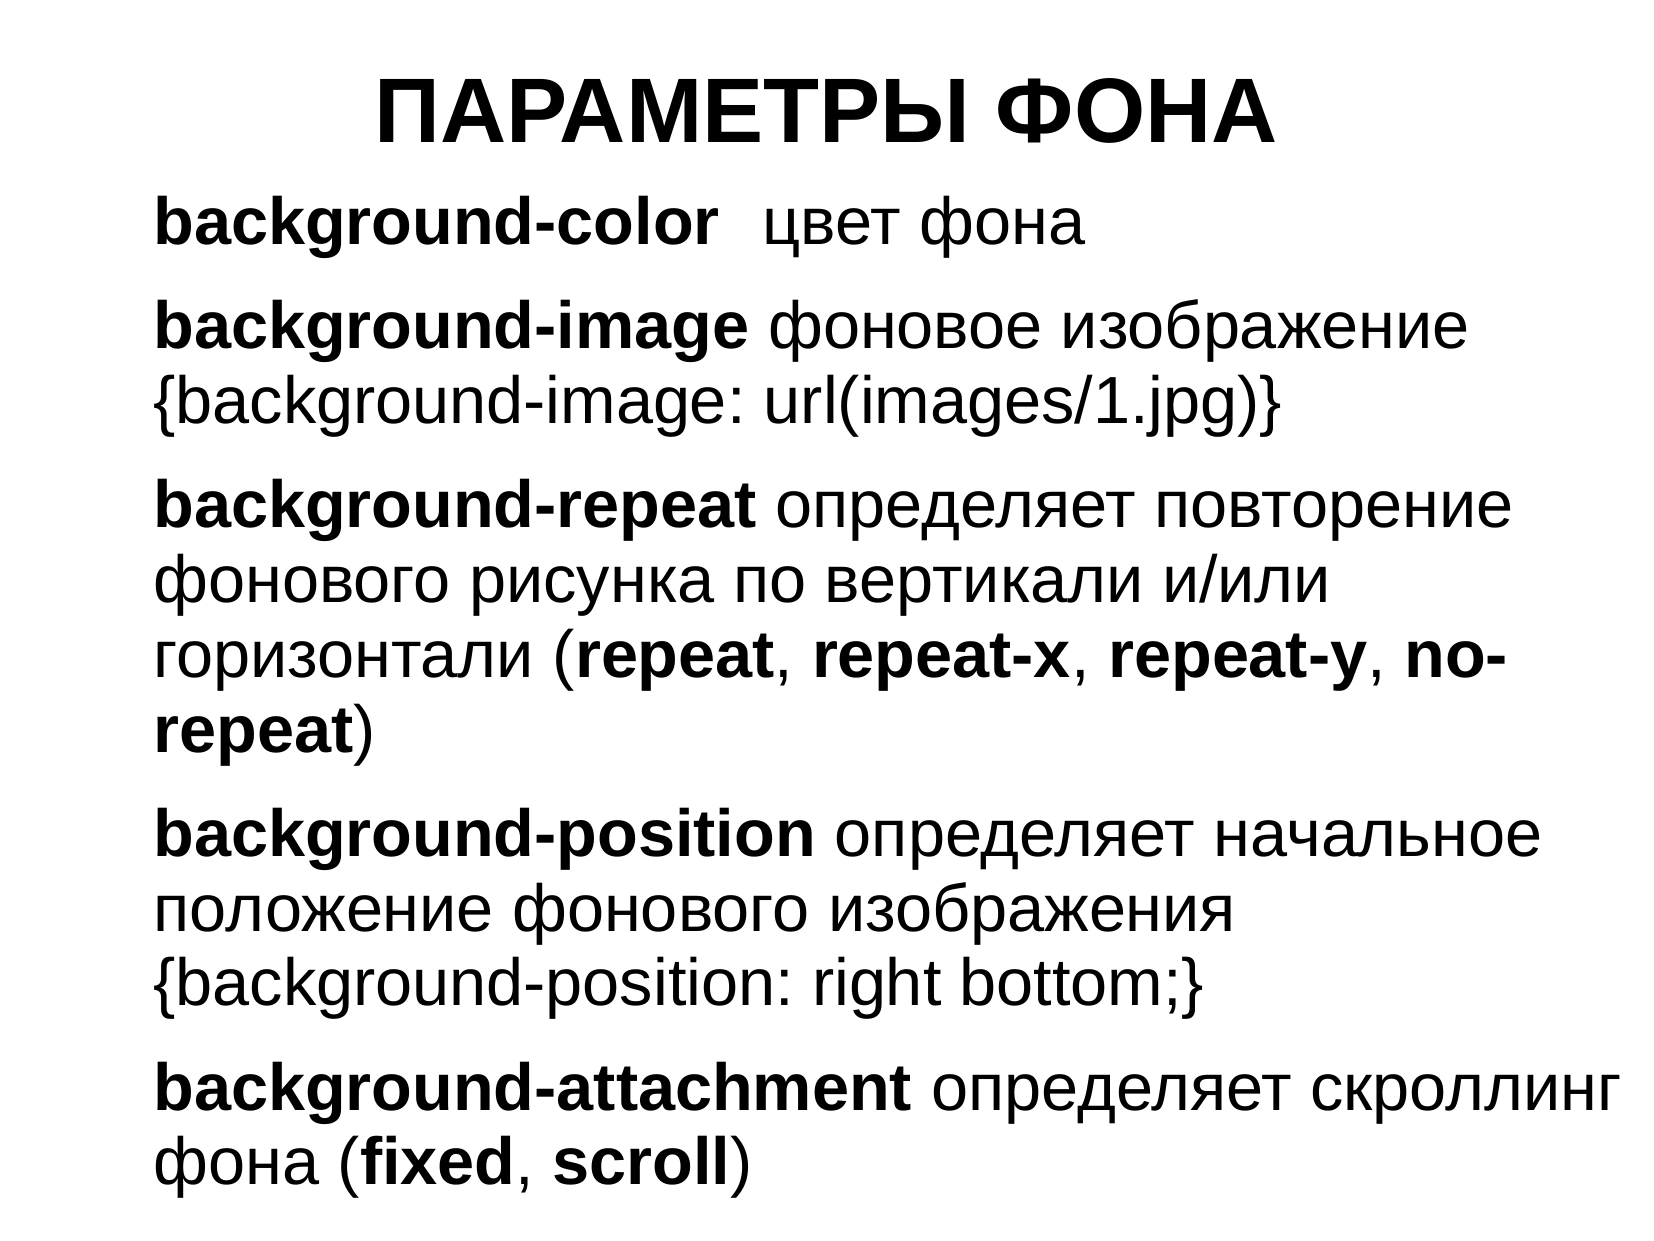

# ПАРАМЕТРЫ ФОНА
background-color	 цвет фона
background-image фоновое изображение {background-image: url(images/1.jpg)}
background-repeat определяет повторение фонового рисунка по вертикали и/или горизонтали (repeat, repeat-x, repeat-y, no-repeat)
background-position определяет начальное положение фонового изображения {background-position: right bottom;}
background-attachment определяет скроллинг фона (fixed, scroll)